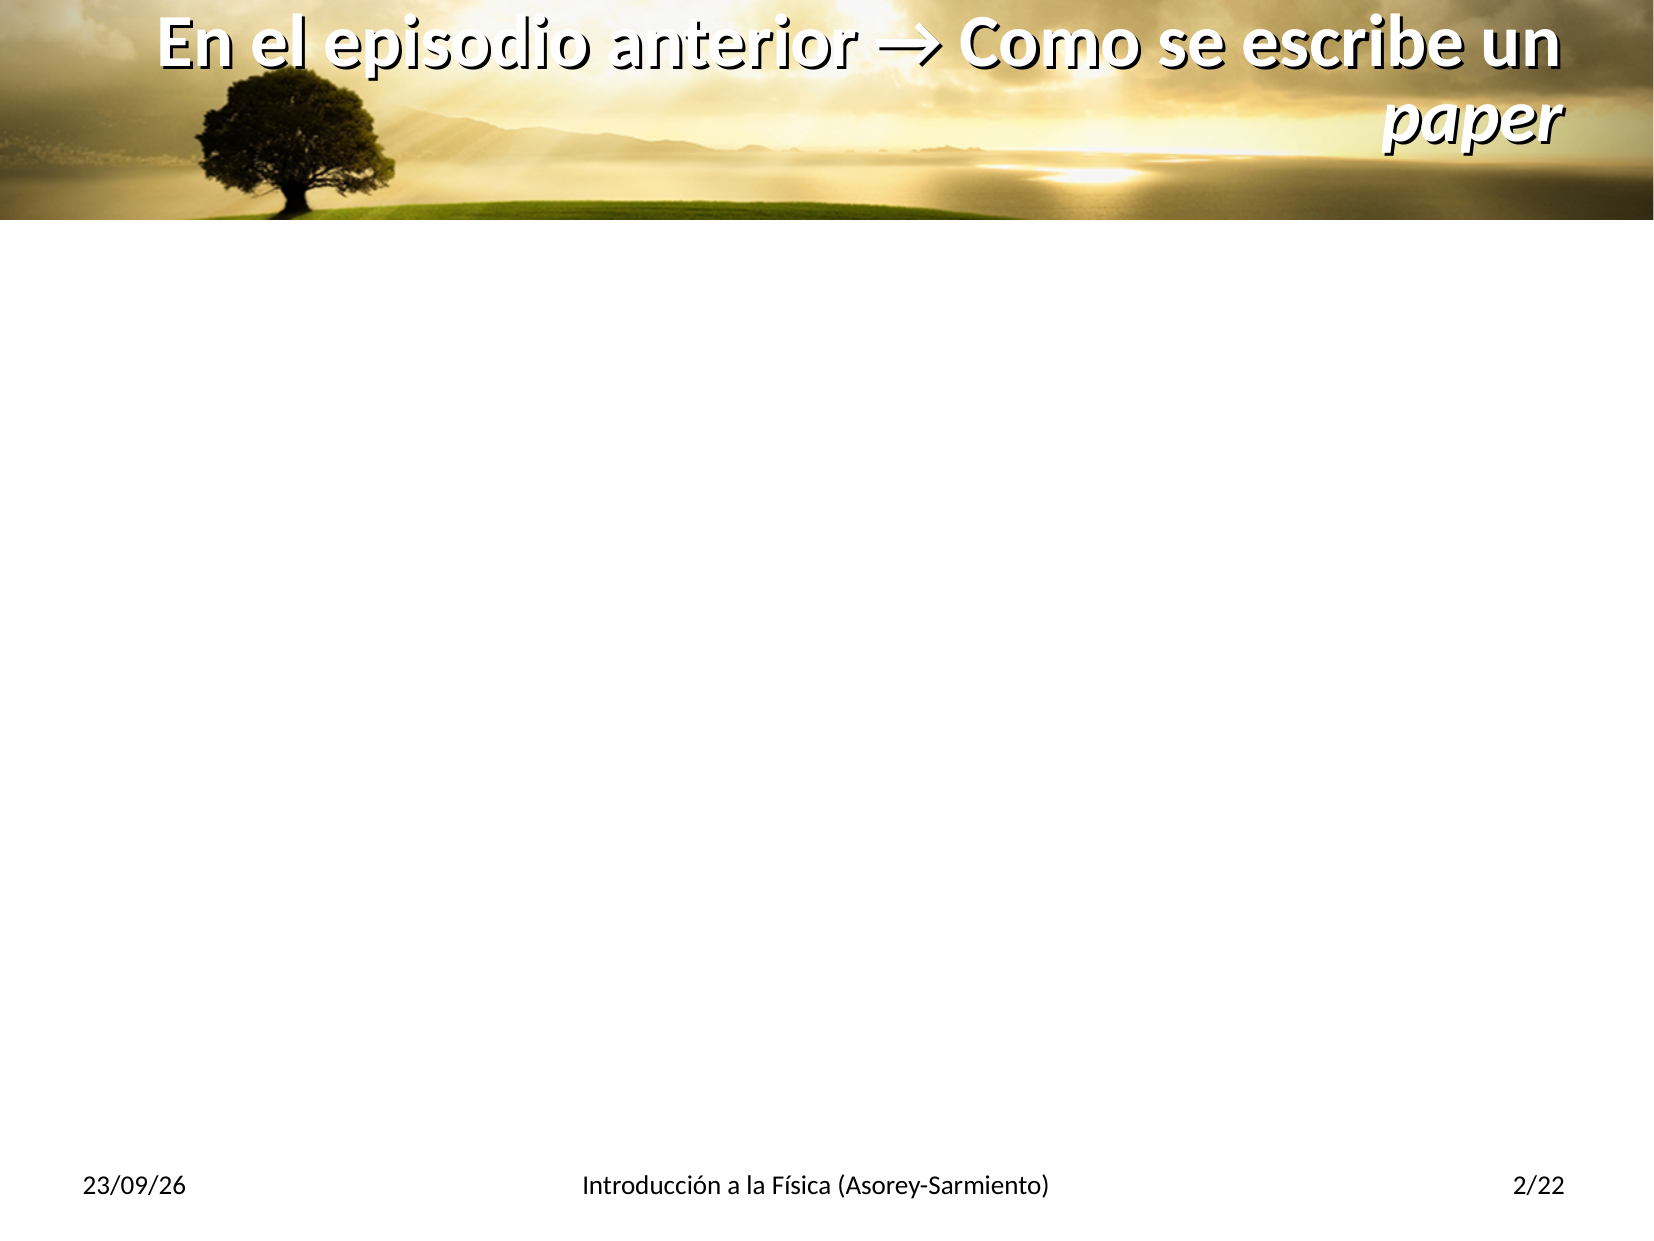

# En el episodio anterior → Como se escribe un paper
Introducción a la Física (Asorey-Sarmiento)
2